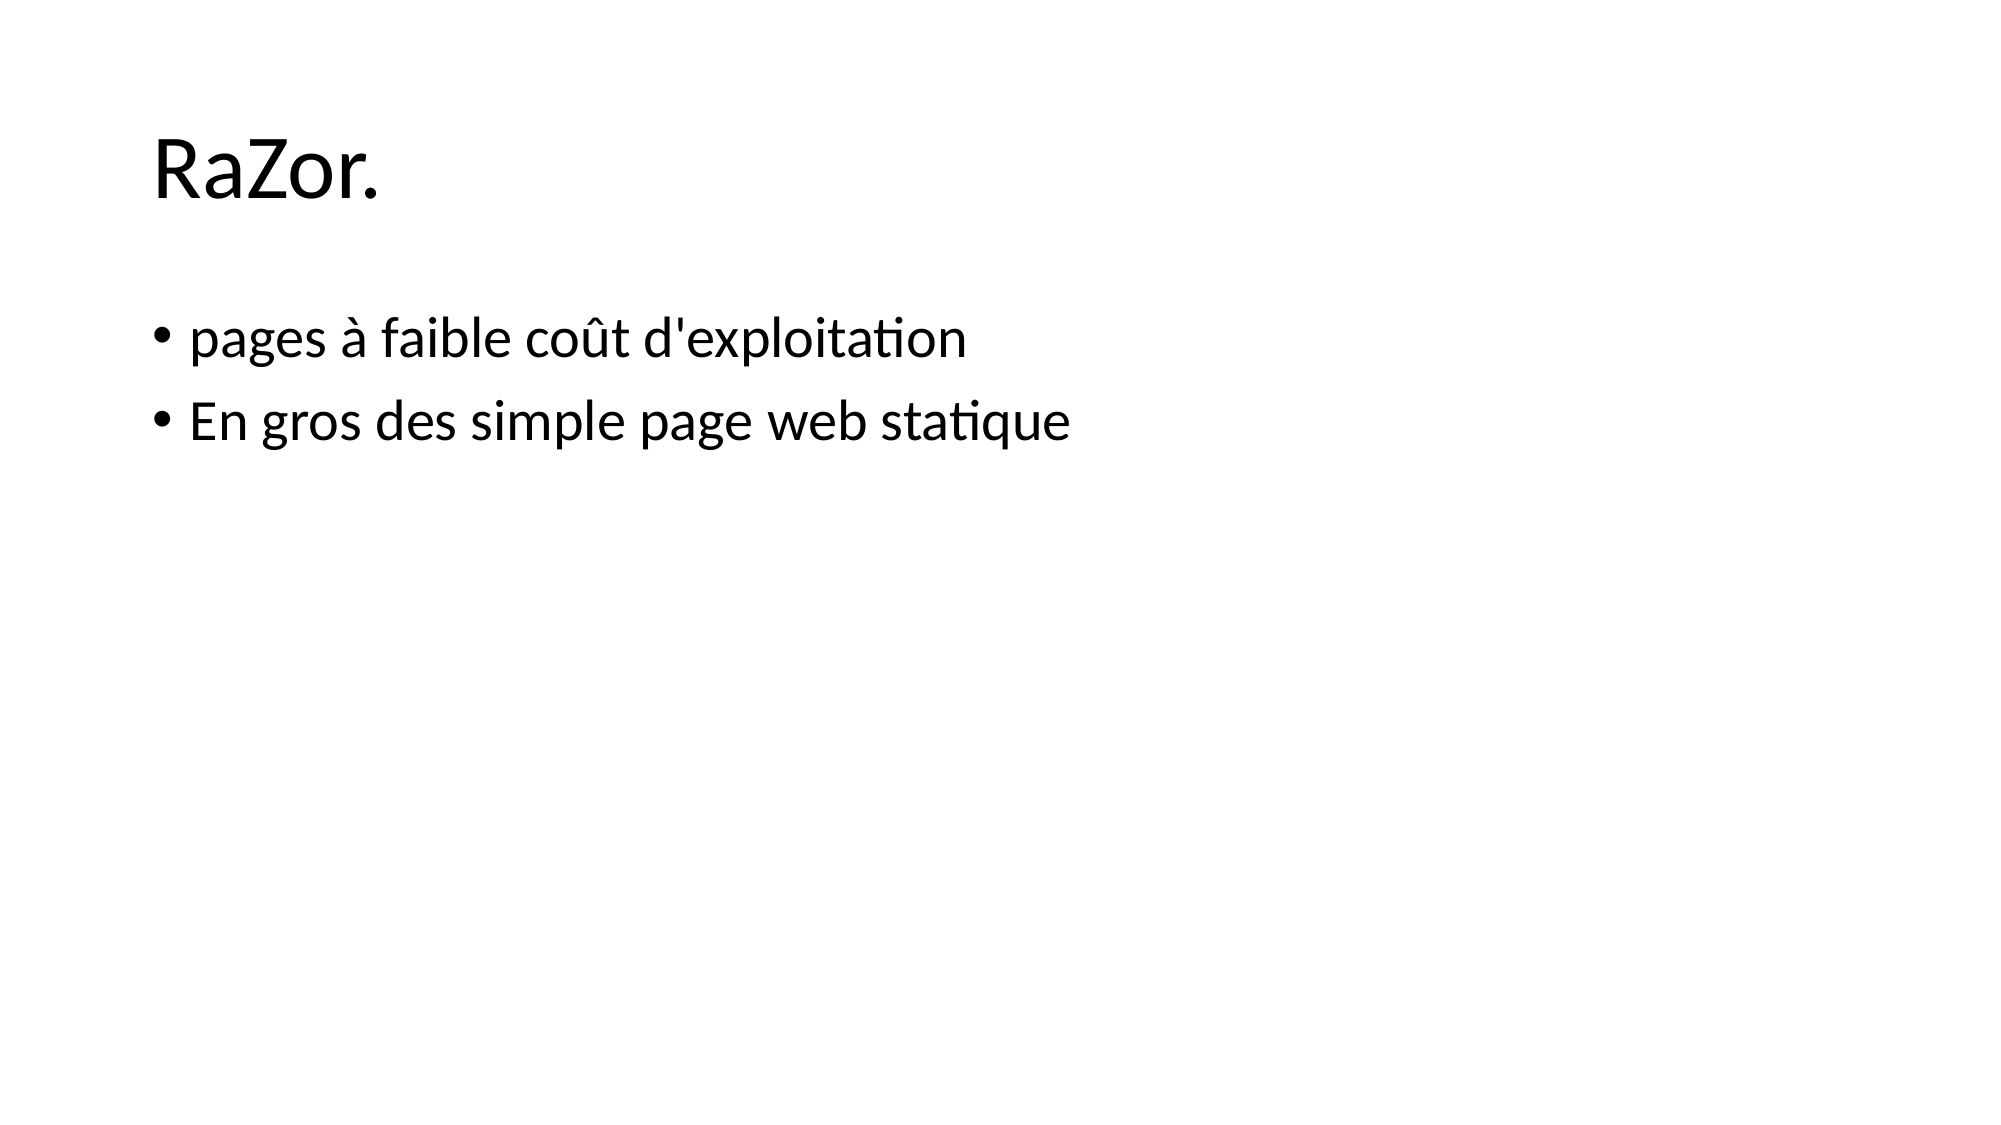

# RaZor.
pages à faible coût d'exploitation
En gros des simple page web statique